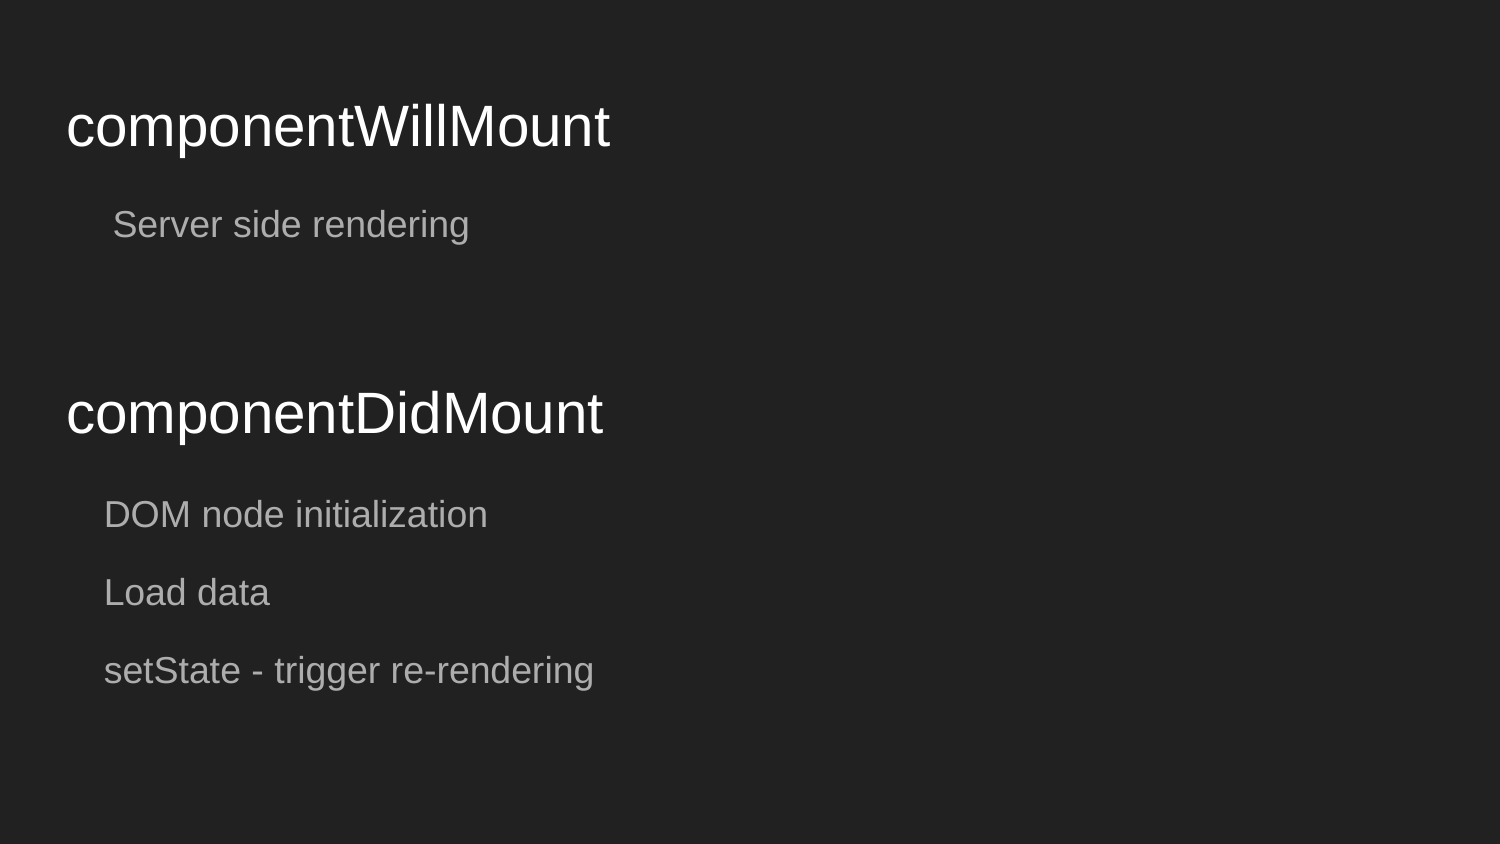

# componentWillMount
Server side rendering
componentDidMount
DOM node initialization
Load data
setState - trigger re-rendering